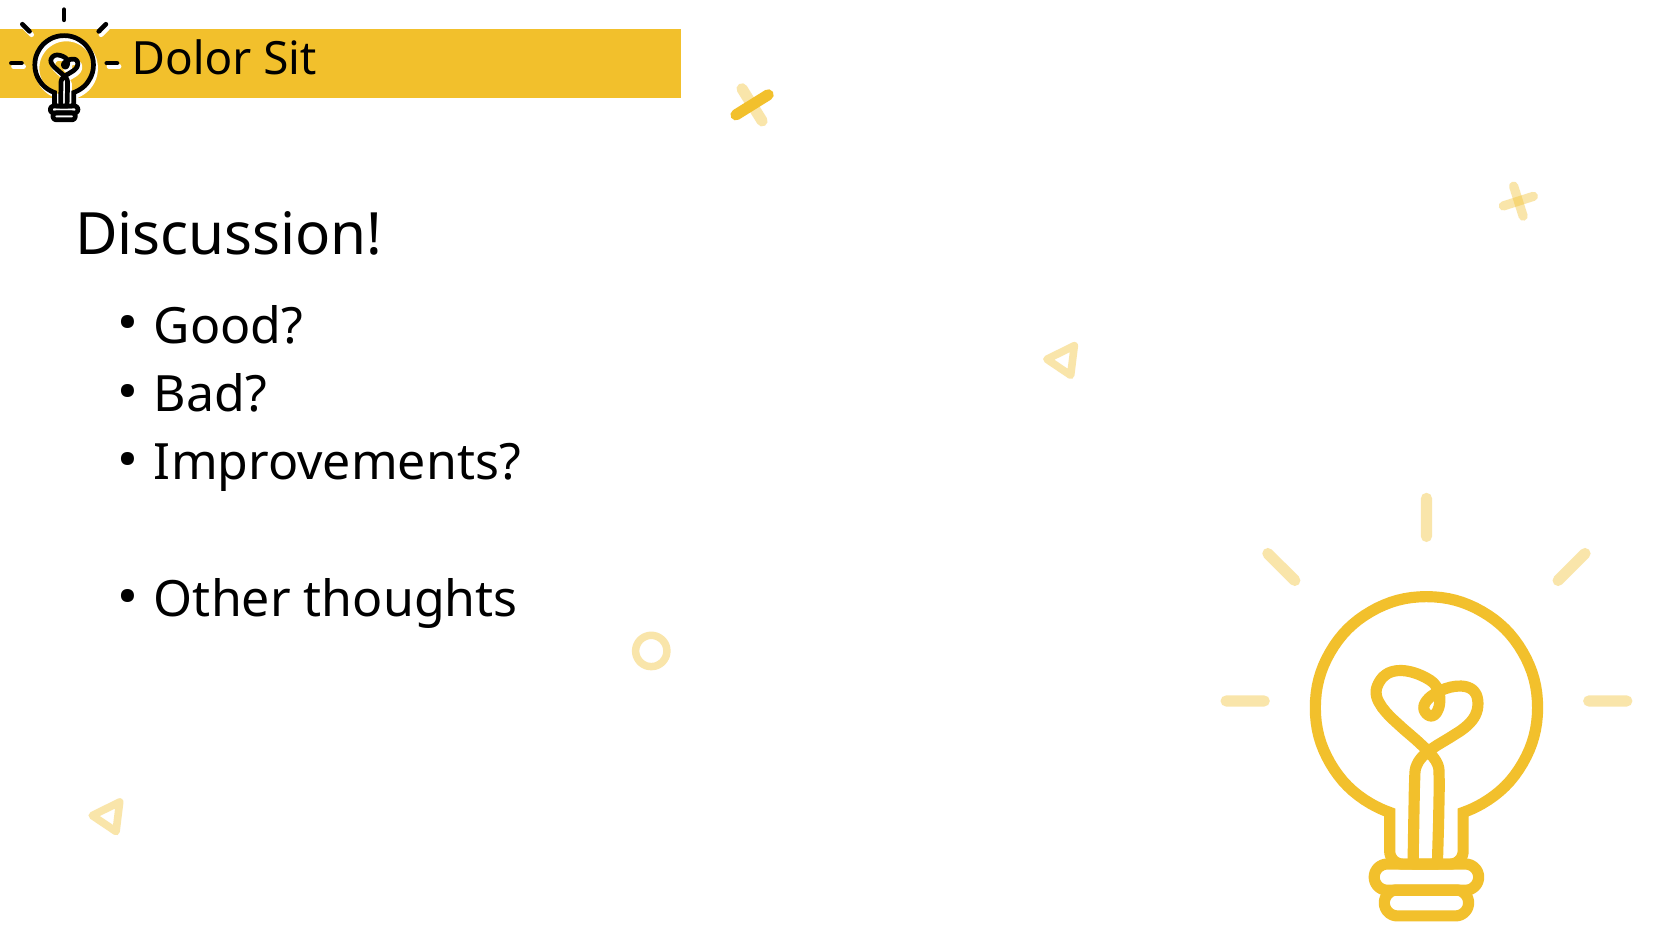

Dolor Sit
# Discussion!
Good?
Bad?
Improvements?
Other thoughts